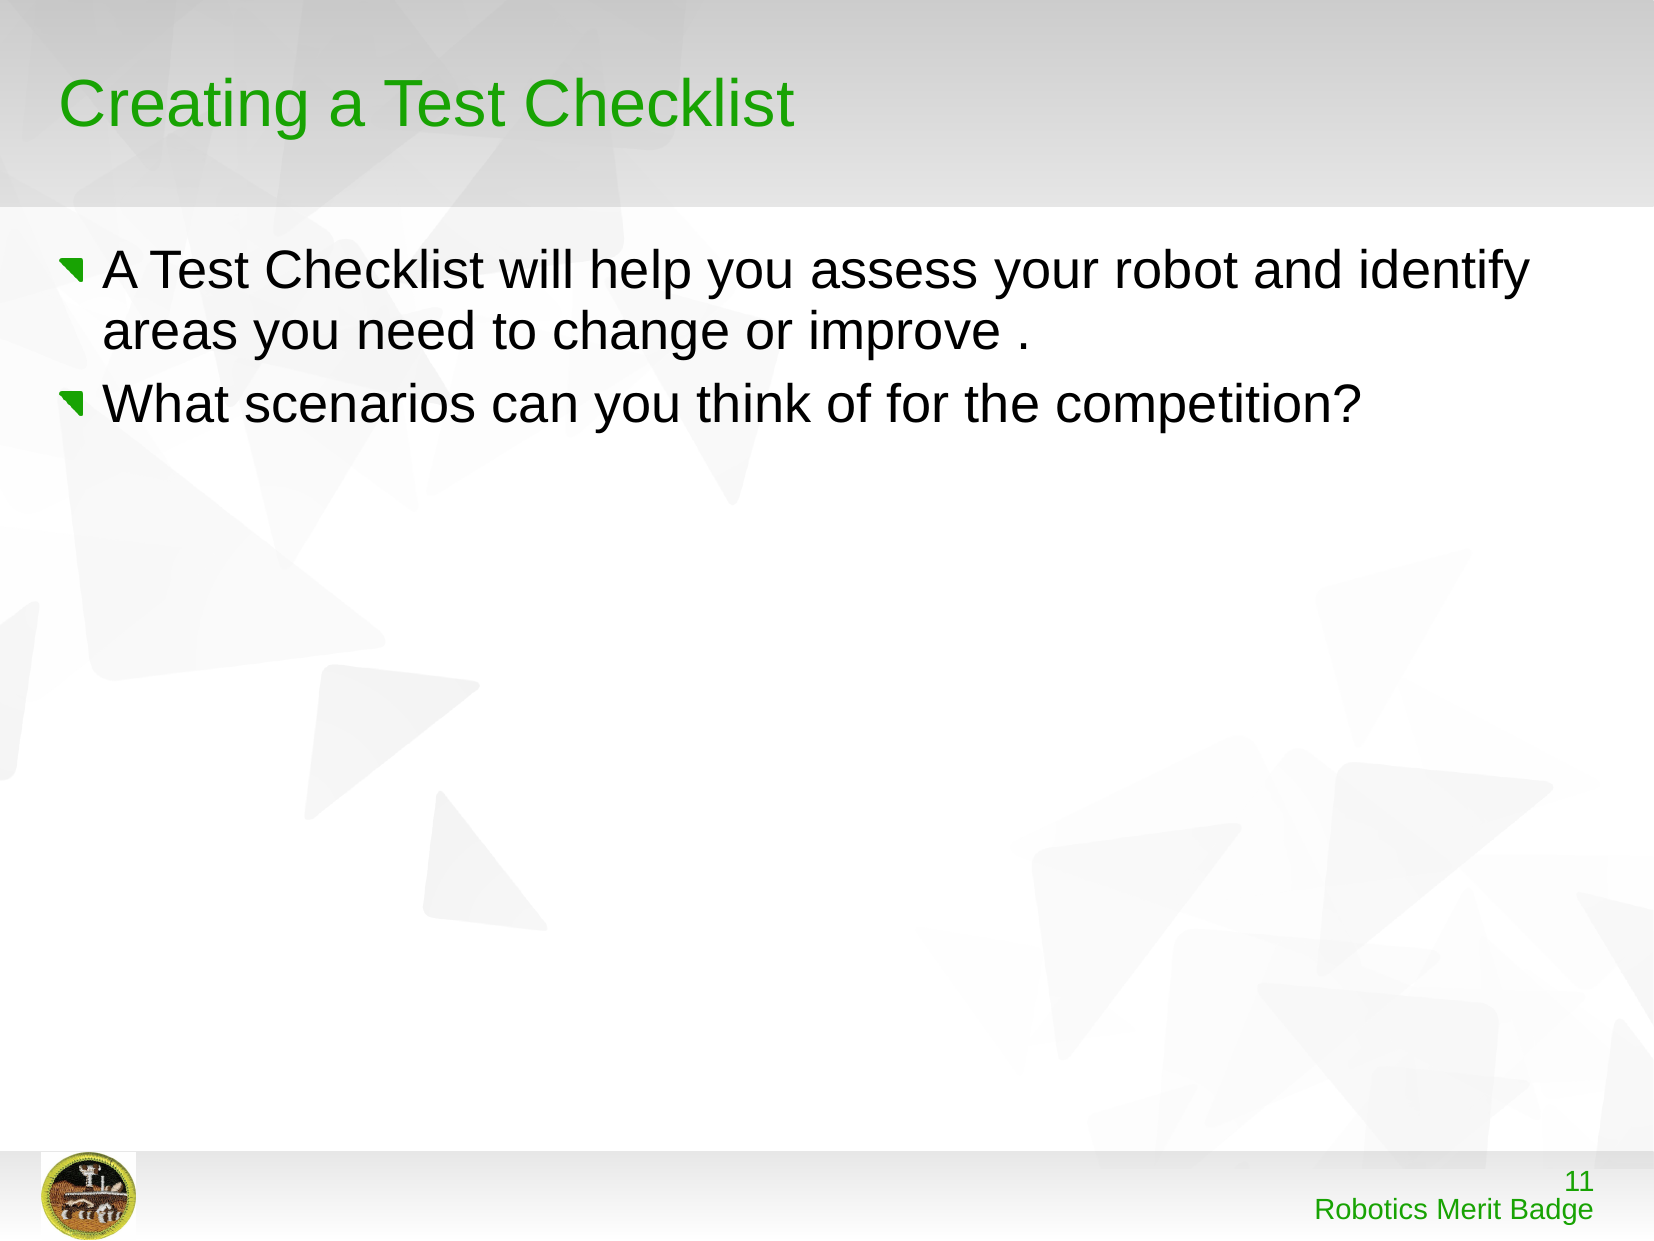

# Creating a Test Checklist
A Test Checklist will help you assess your robot and identify areas you need to change or improve .
What scenarios can you think of for the competition?
11
Robotics Merit Badge